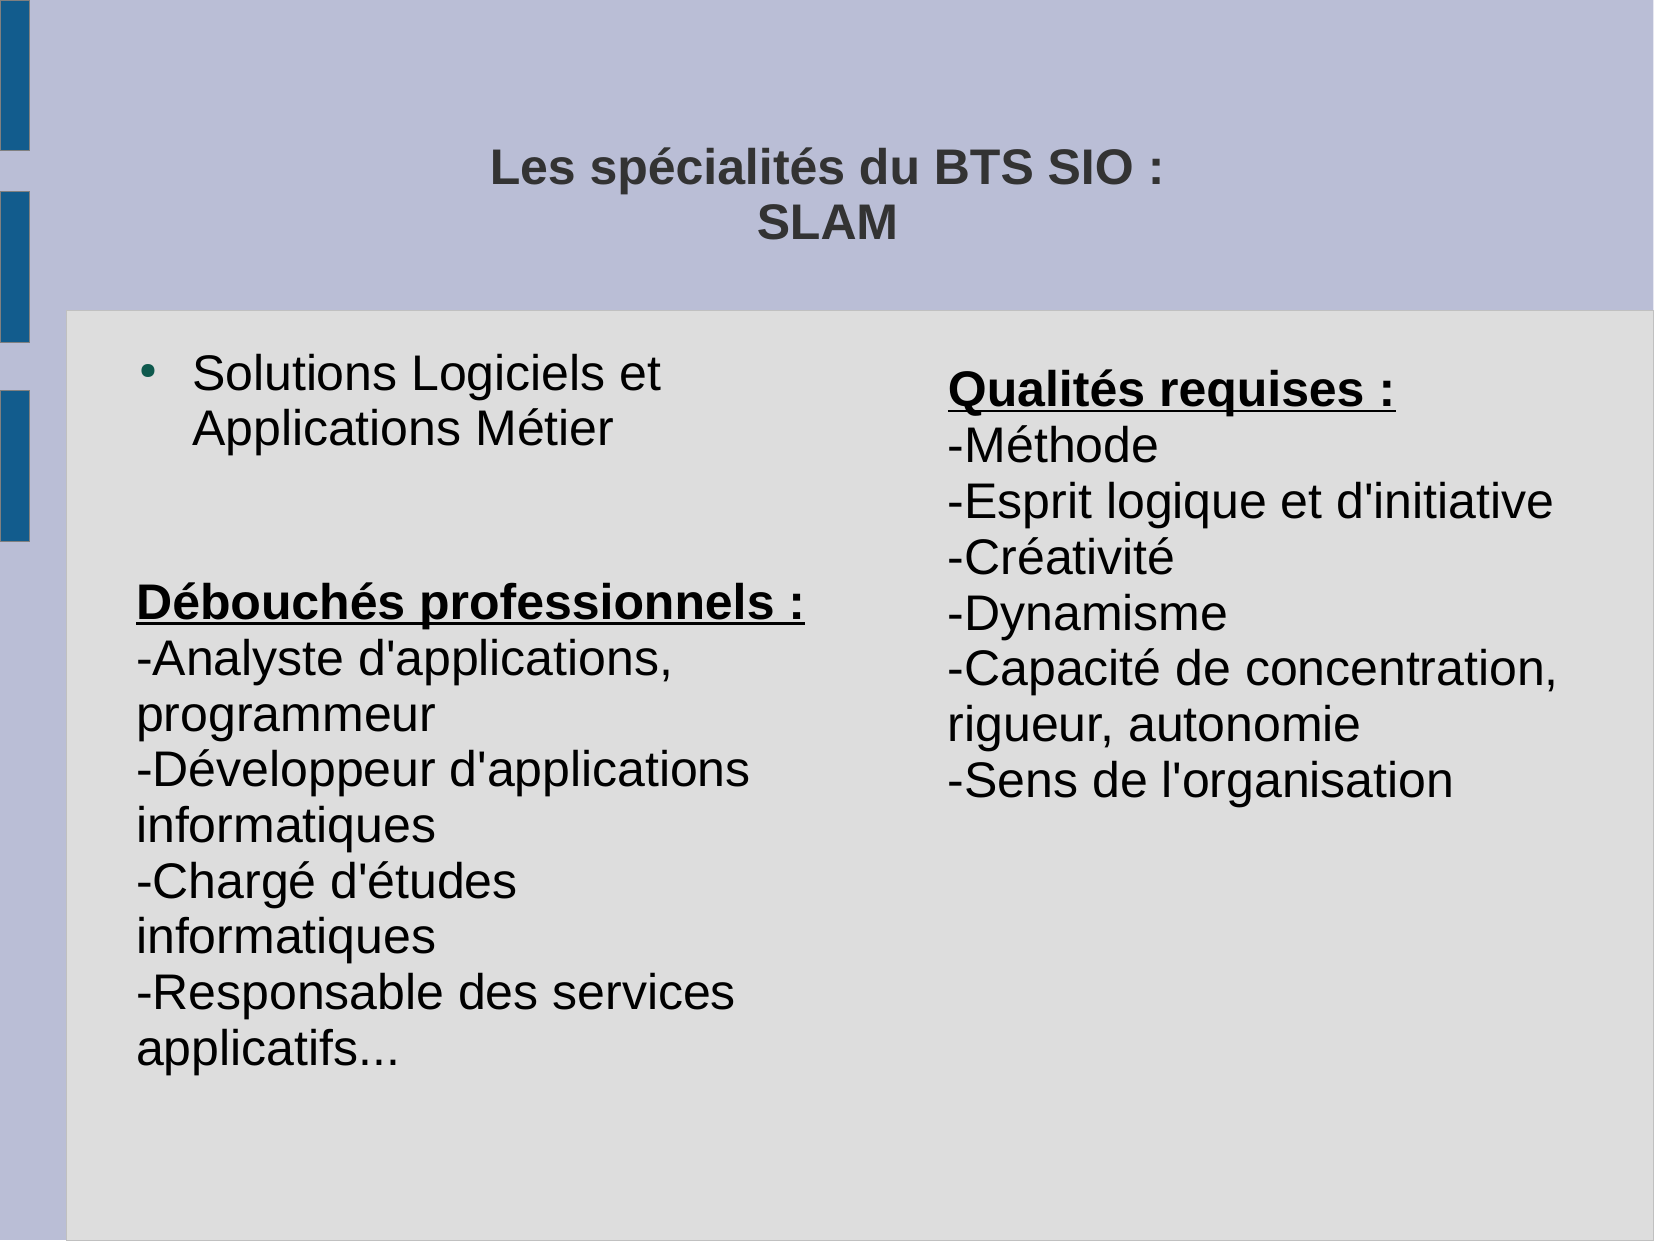

# Les spécialités du BTS SIO : SLAM
Solutions Logiciels et Applications Métier
Qualités requises :
-Méthode
-Esprit logique et d'initiative
-Créativité
-Dynamisme
-Capacité de concentration, rigueur, autonomie
-Sens de l'organisation
Débouchés professionnels :
-Analyste d'applications, programmeur
-Développeur d'applications informatiques
-Chargé d'études informatiques
-Responsable des services applicatifs...